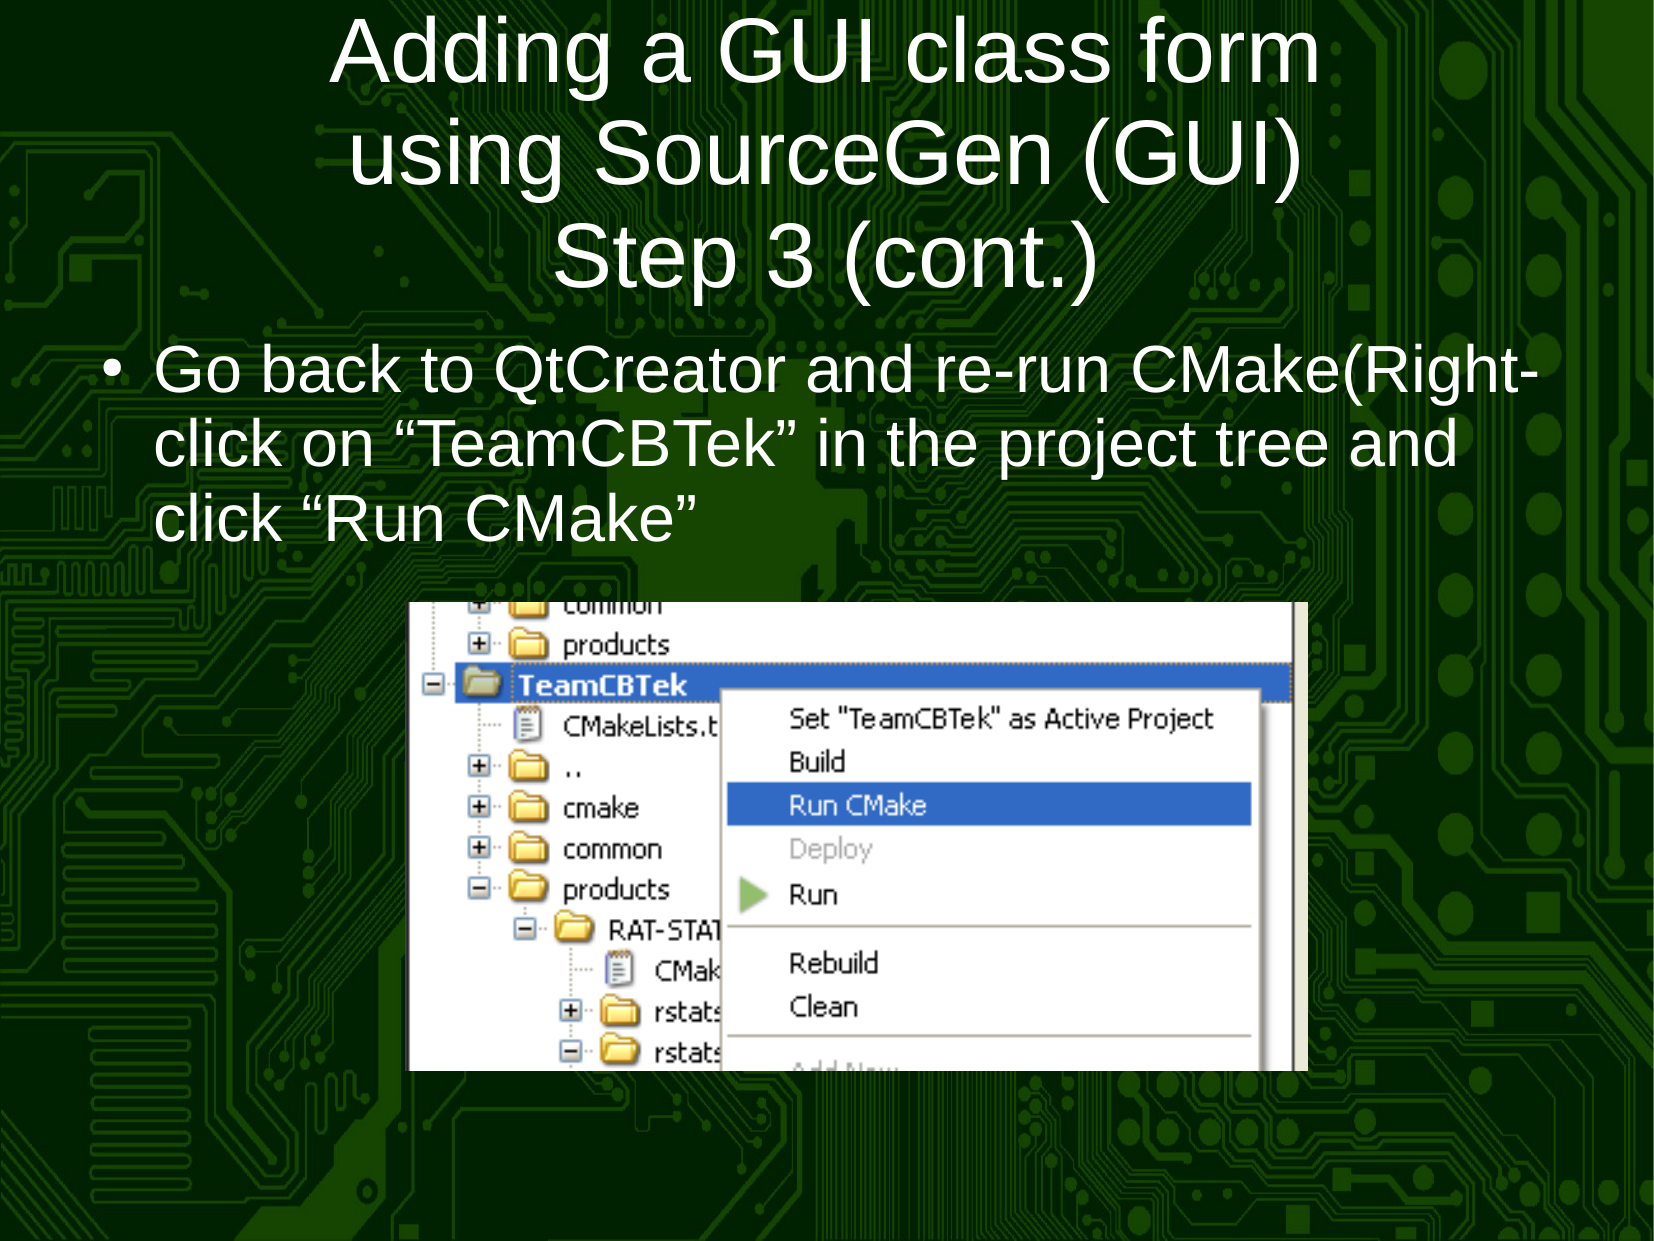

# Adding a GUI class form using SourceGen (GUI) Step 3 (cont.)
Go back to QtCreator and re-run CMake(Right-click on “TeamCBTek” in the project tree and click “Run CMake”